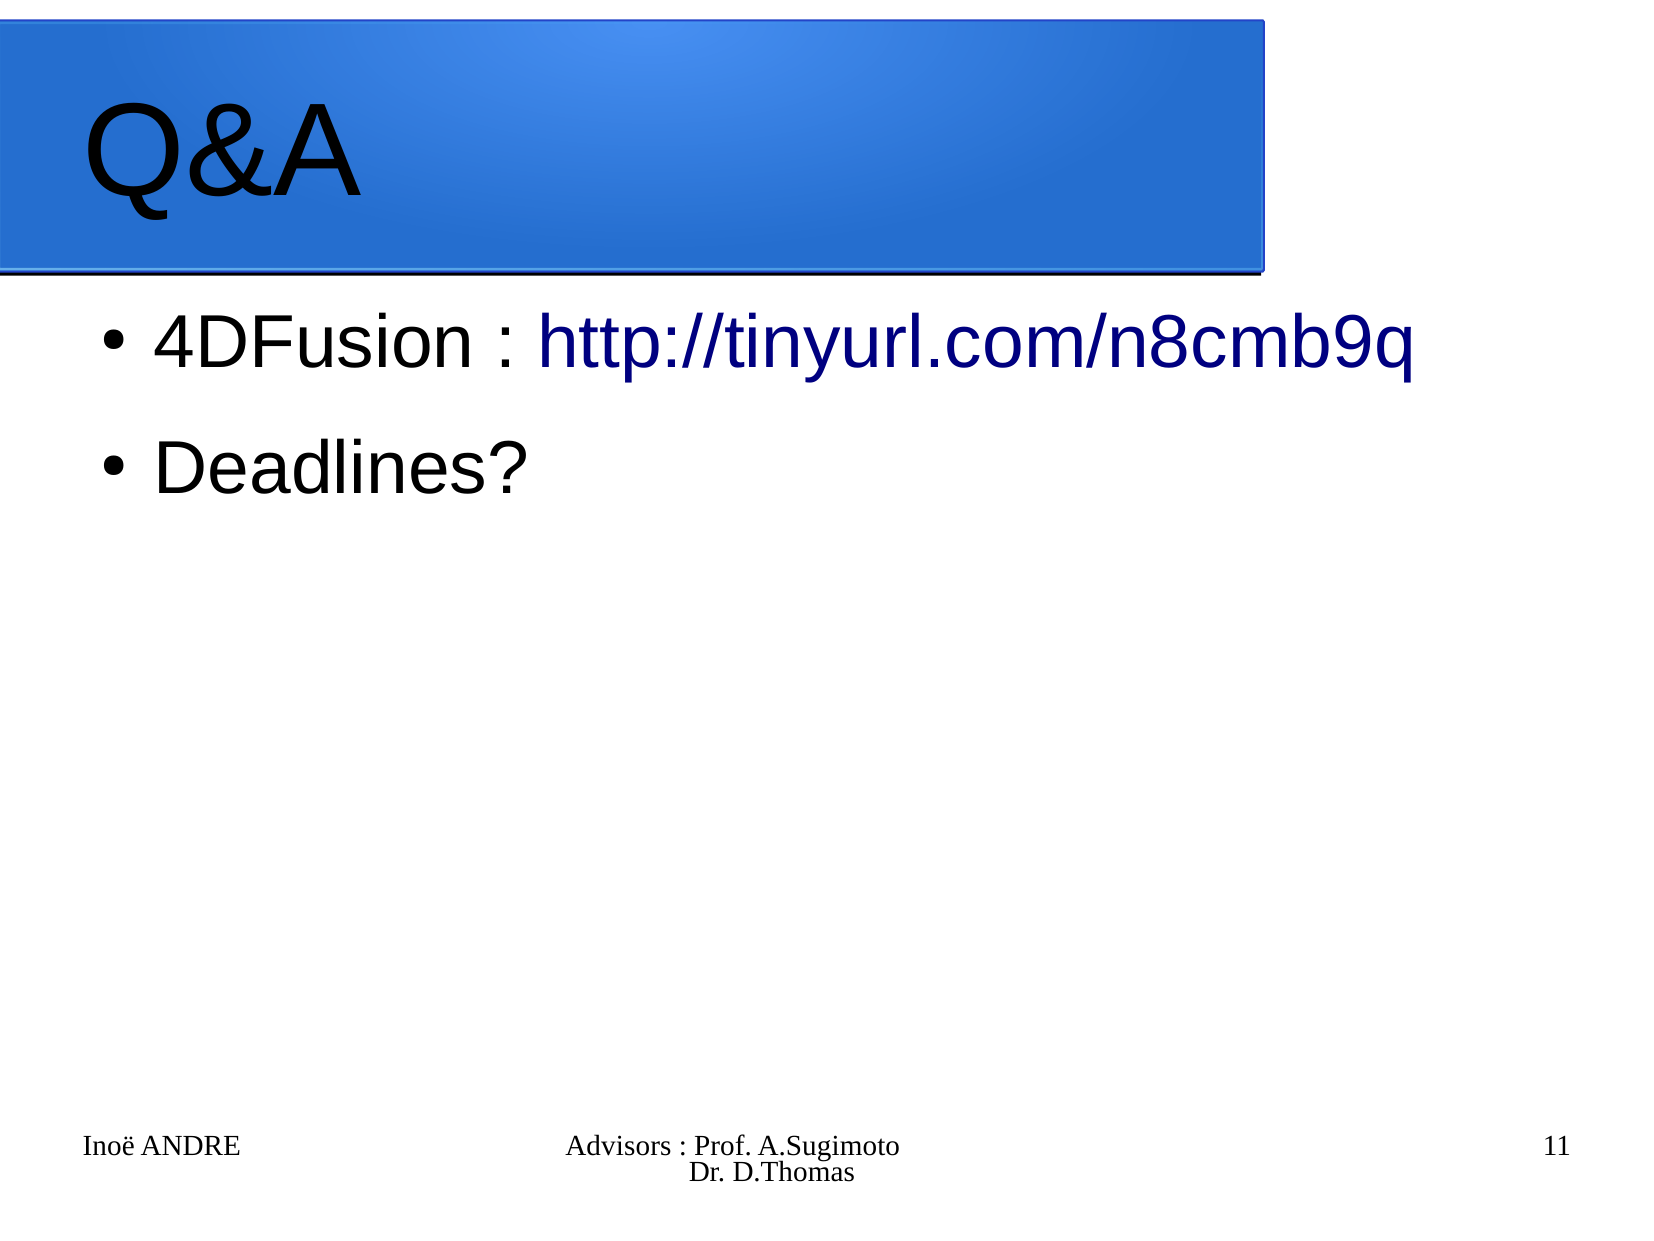

# Q&A
4DFusion : http://tinyurl.com/n8cmb9q
Deadlines?
Inoë ANDRE
Advisors : Prof. A.Sugimoto Dr. D.Thomas
11